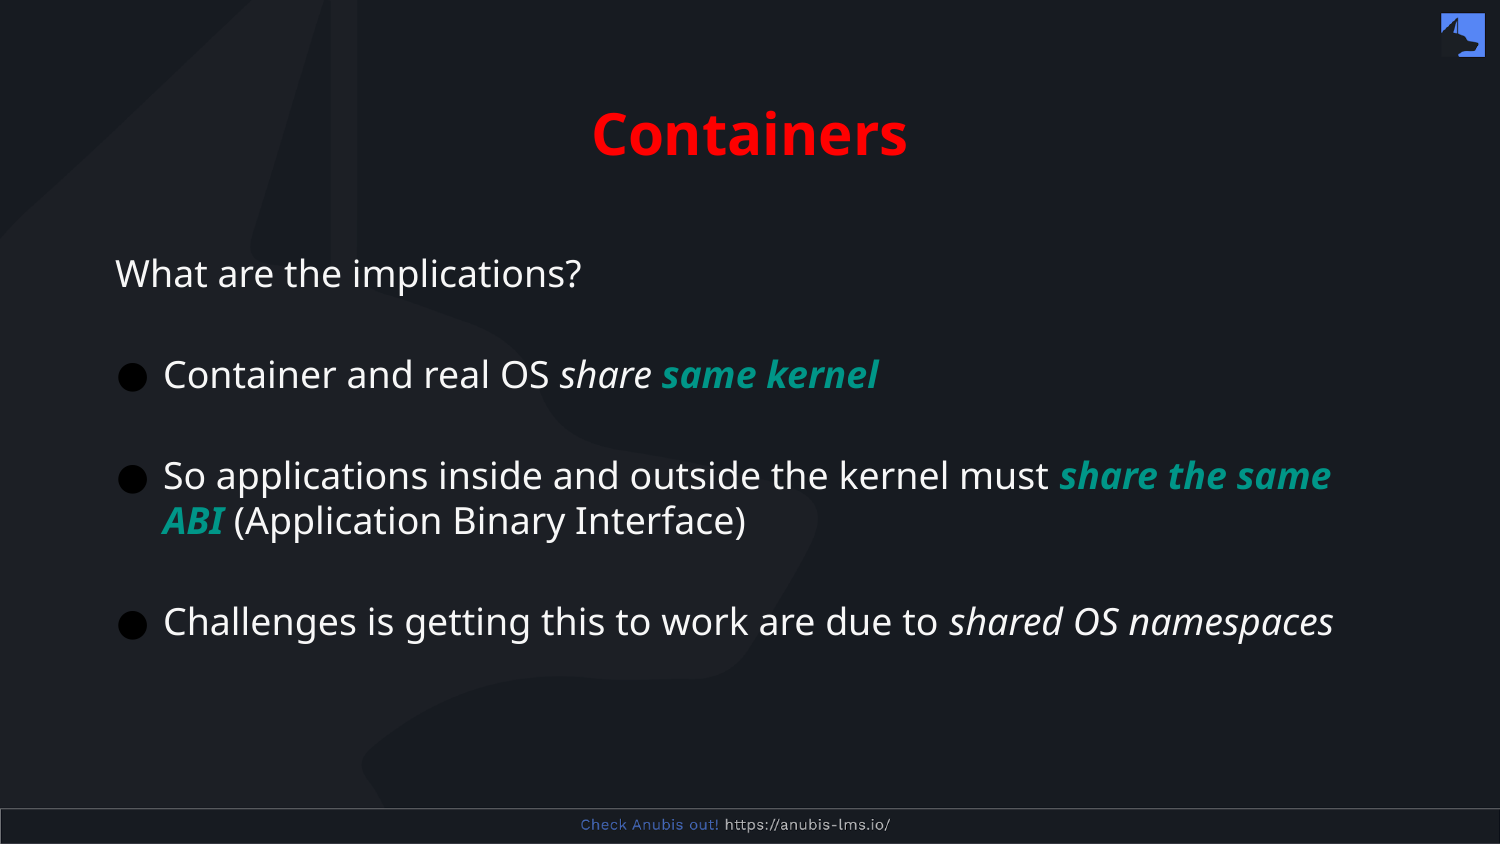

# Containers
What are the implications?
Container and real OS share same kernel
So applications inside and outside the kernel must share the same ABI (Application Binary Interface)
Challenges is getting this to work are due to shared OS namespaces